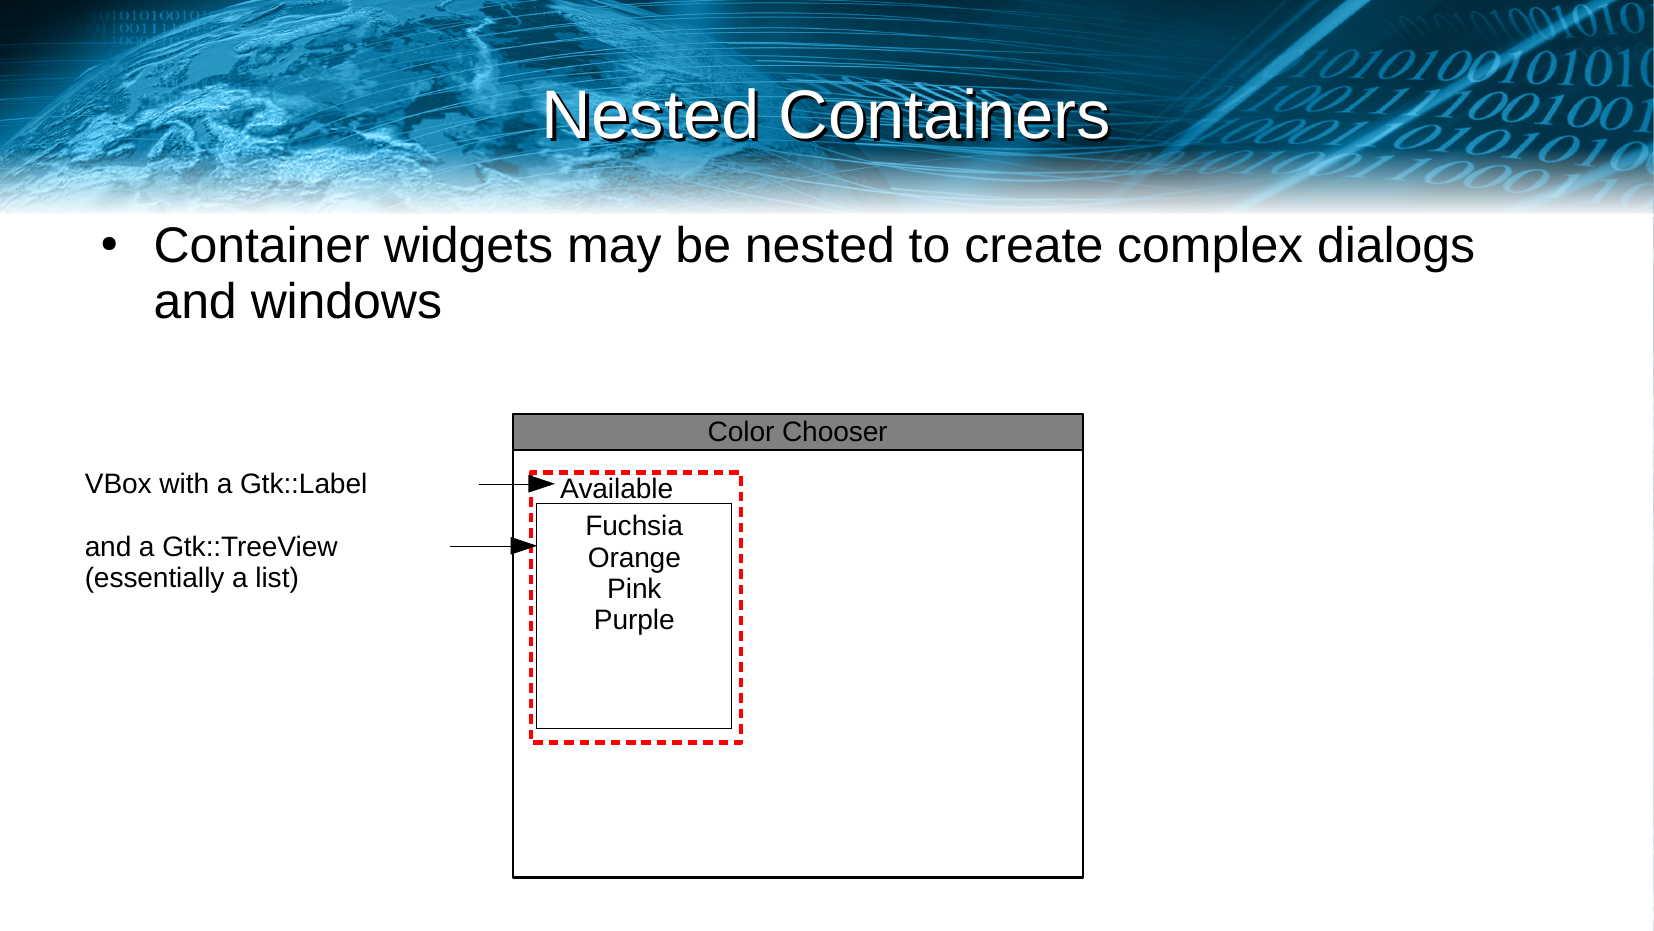

# Nested Containers
Container widgets may be nested to create complex dialogs and windows
Color Chooser
VBox with a Gtk::Label
and a Gtk::TreeView
(essentially a list)
Available
Fuchsia
Orange
Pink
Purple